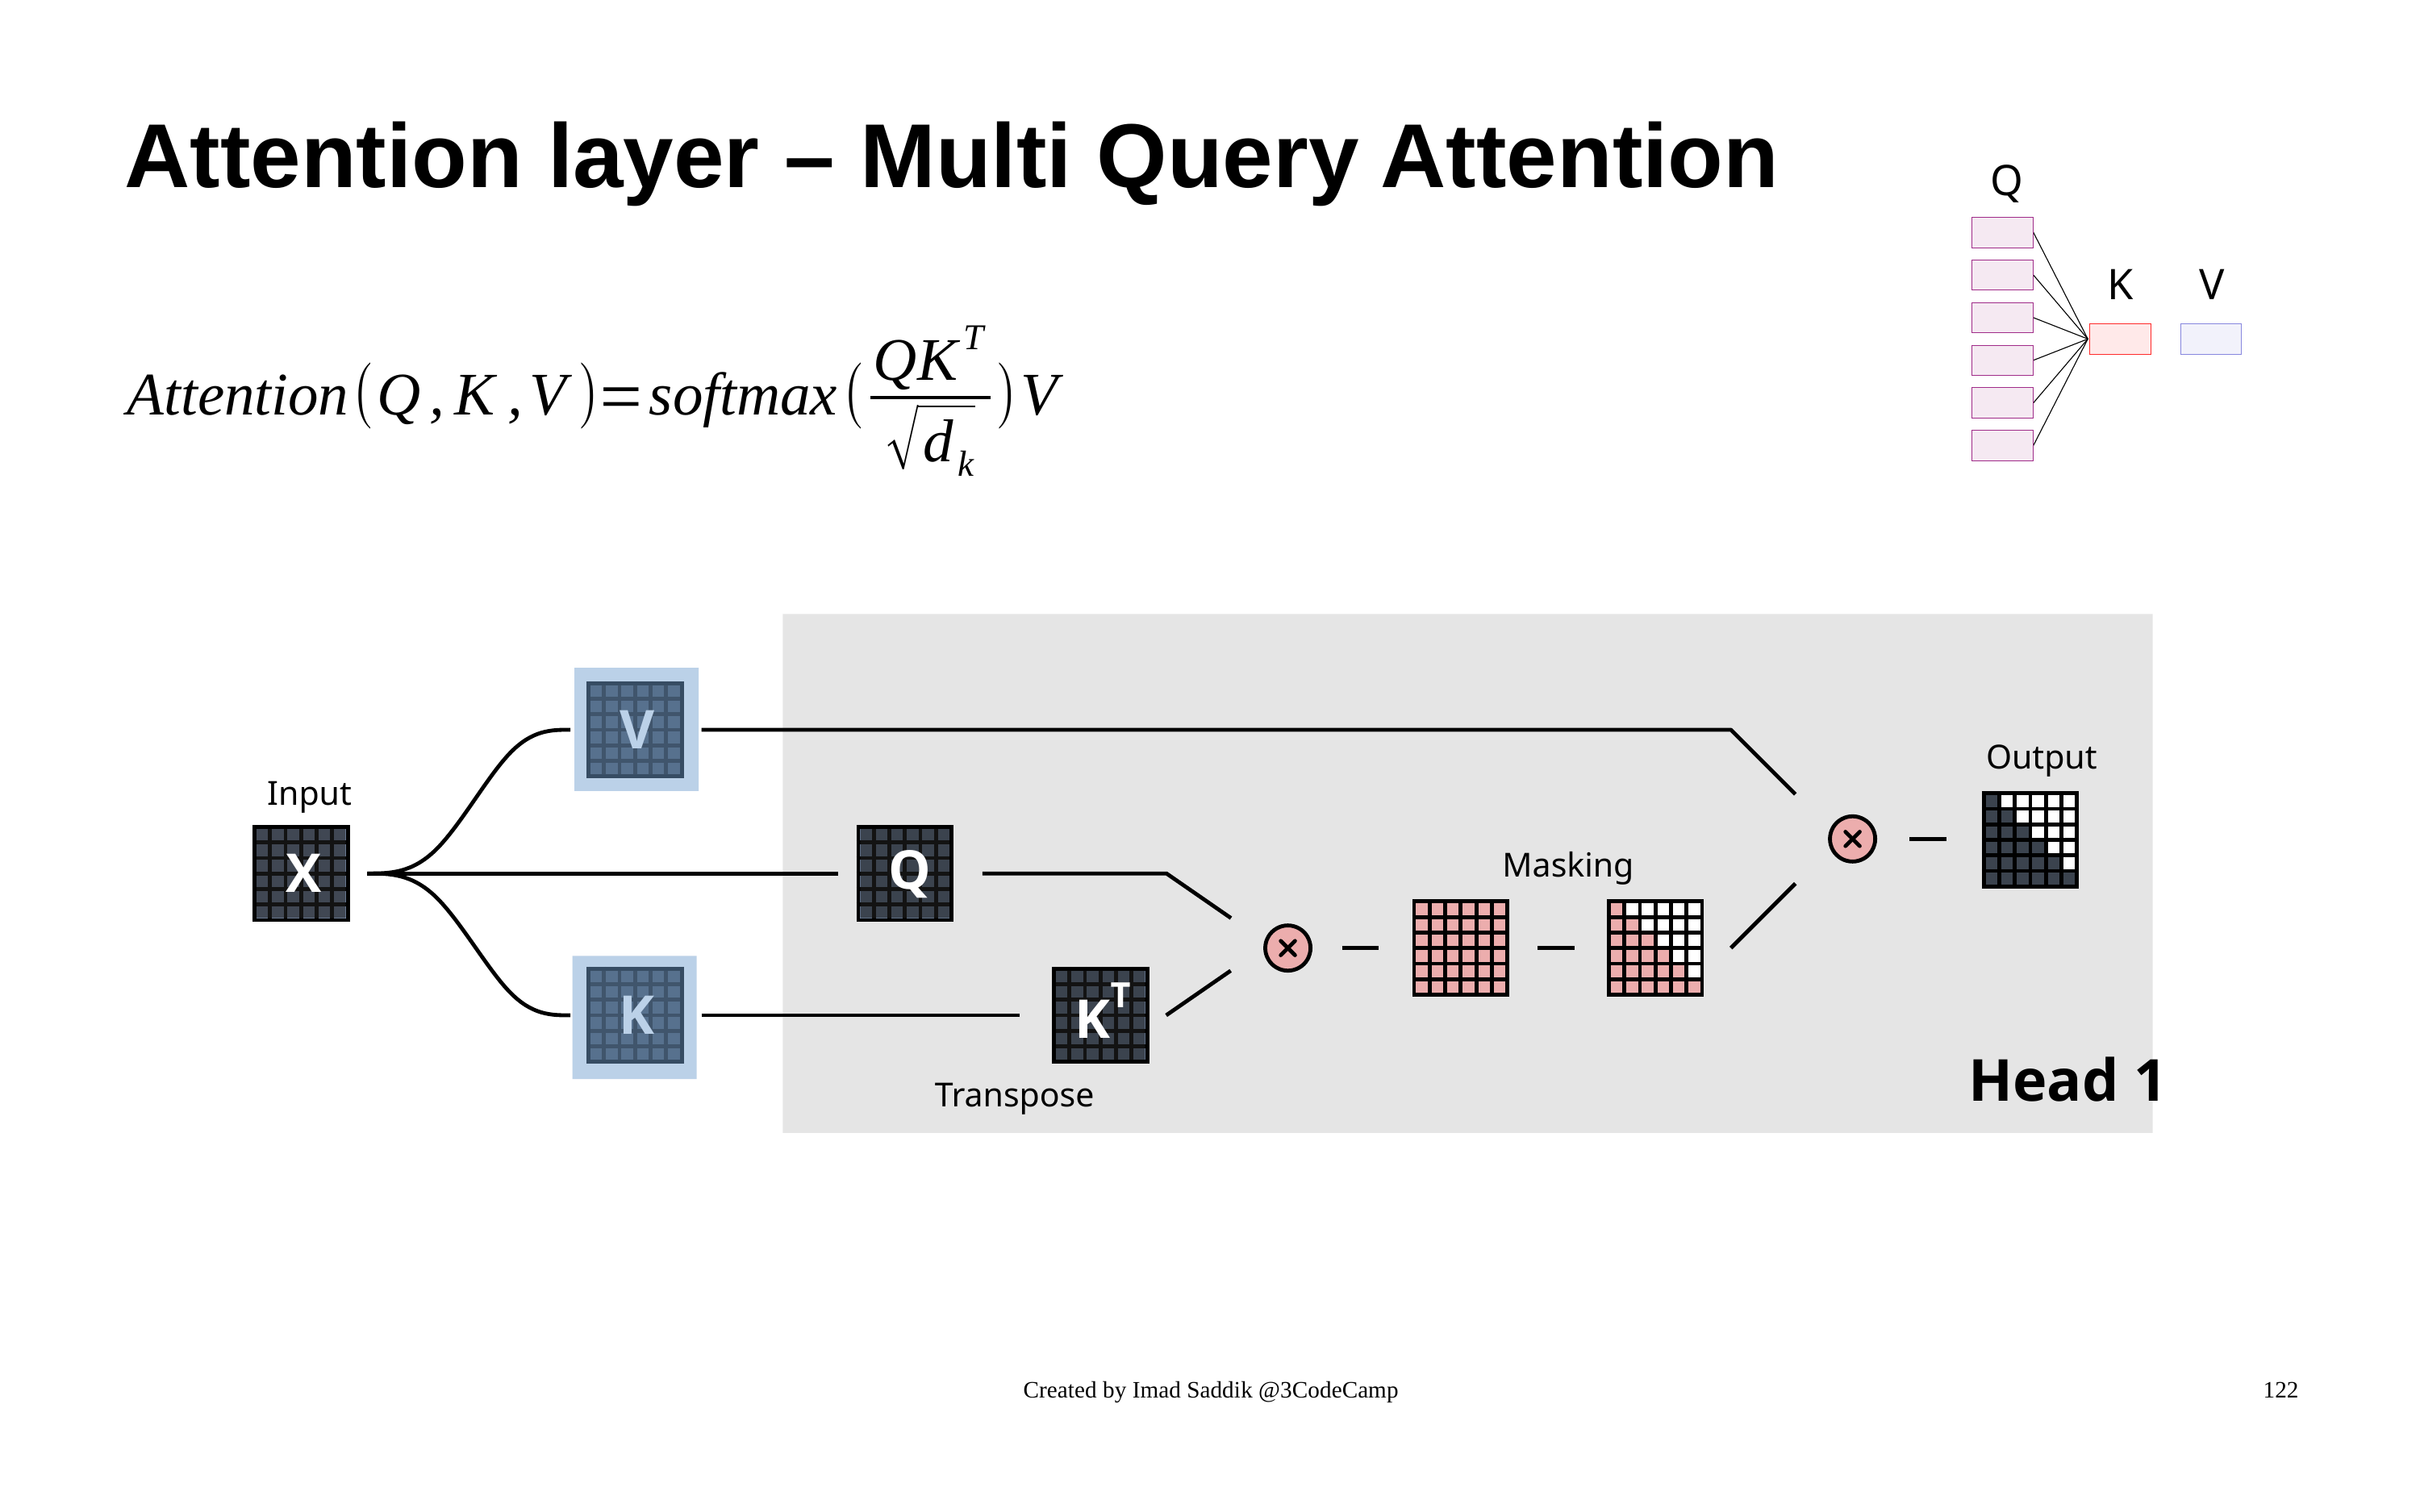

Attention layer – Multi Query Attention
Created by Imad Saddik @3CodeCamp
122